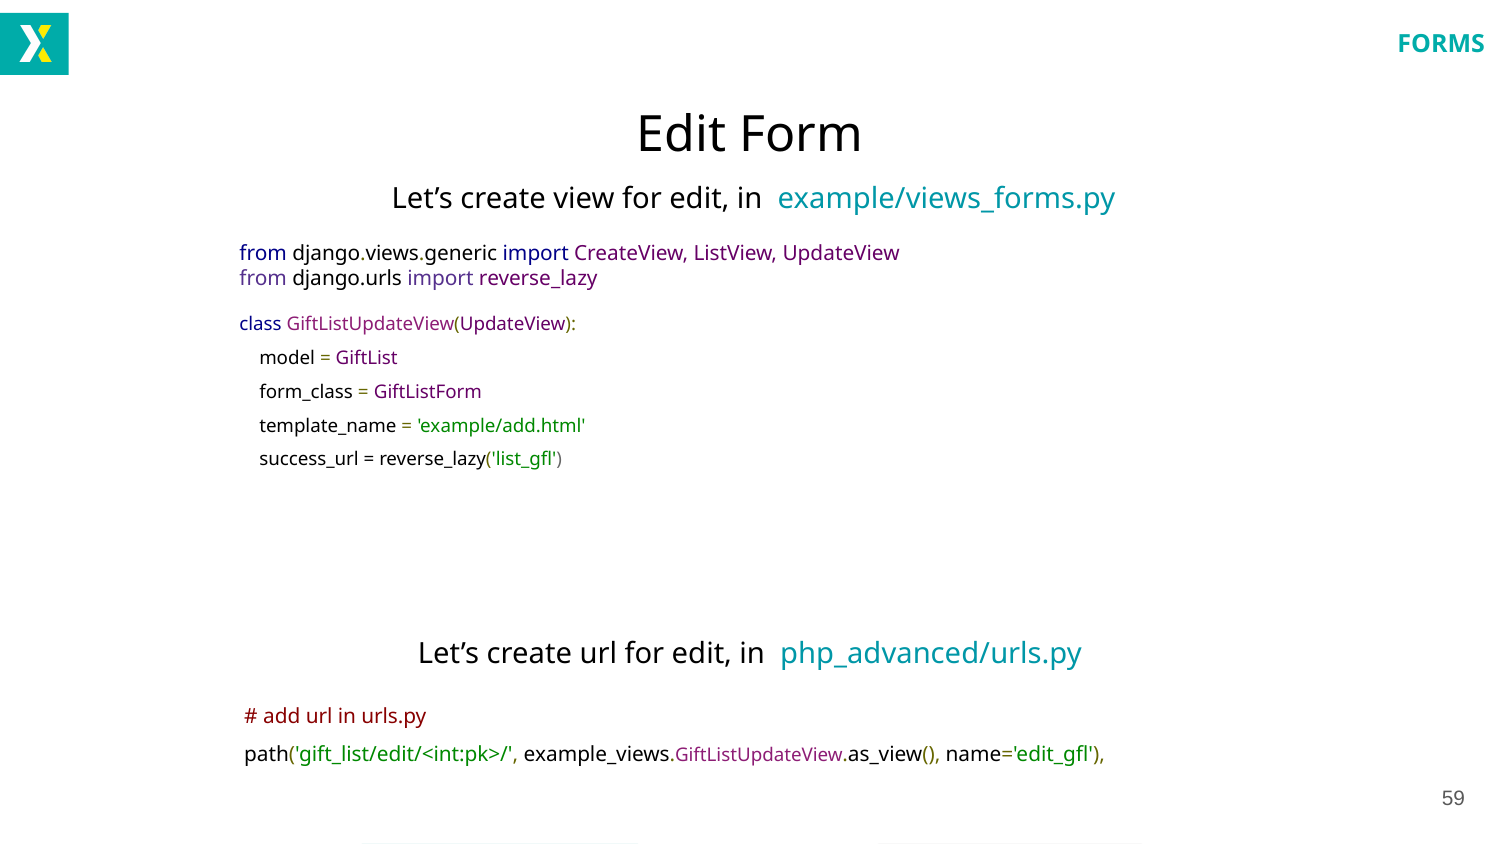

Edit Form
Let’s create view for edit, in example/views_forms.py
from django.views.generic import CreateView, ListView, UpdateView
from django.urls import reverse_lazy
class GiftListUpdateView(UpdateView):
 model = GiftList
 form_class = GiftListForm
 template_name = 'example/add.html'
 success_url = reverse_lazy('list_gfl')
Let’s create url for edit, in php_advanced/urls.py
# add url in urls.py
path('gift_list/edit/<int:pk>/', example_views.GiftListUpdateView.as_view(), name='edit_gfl'),